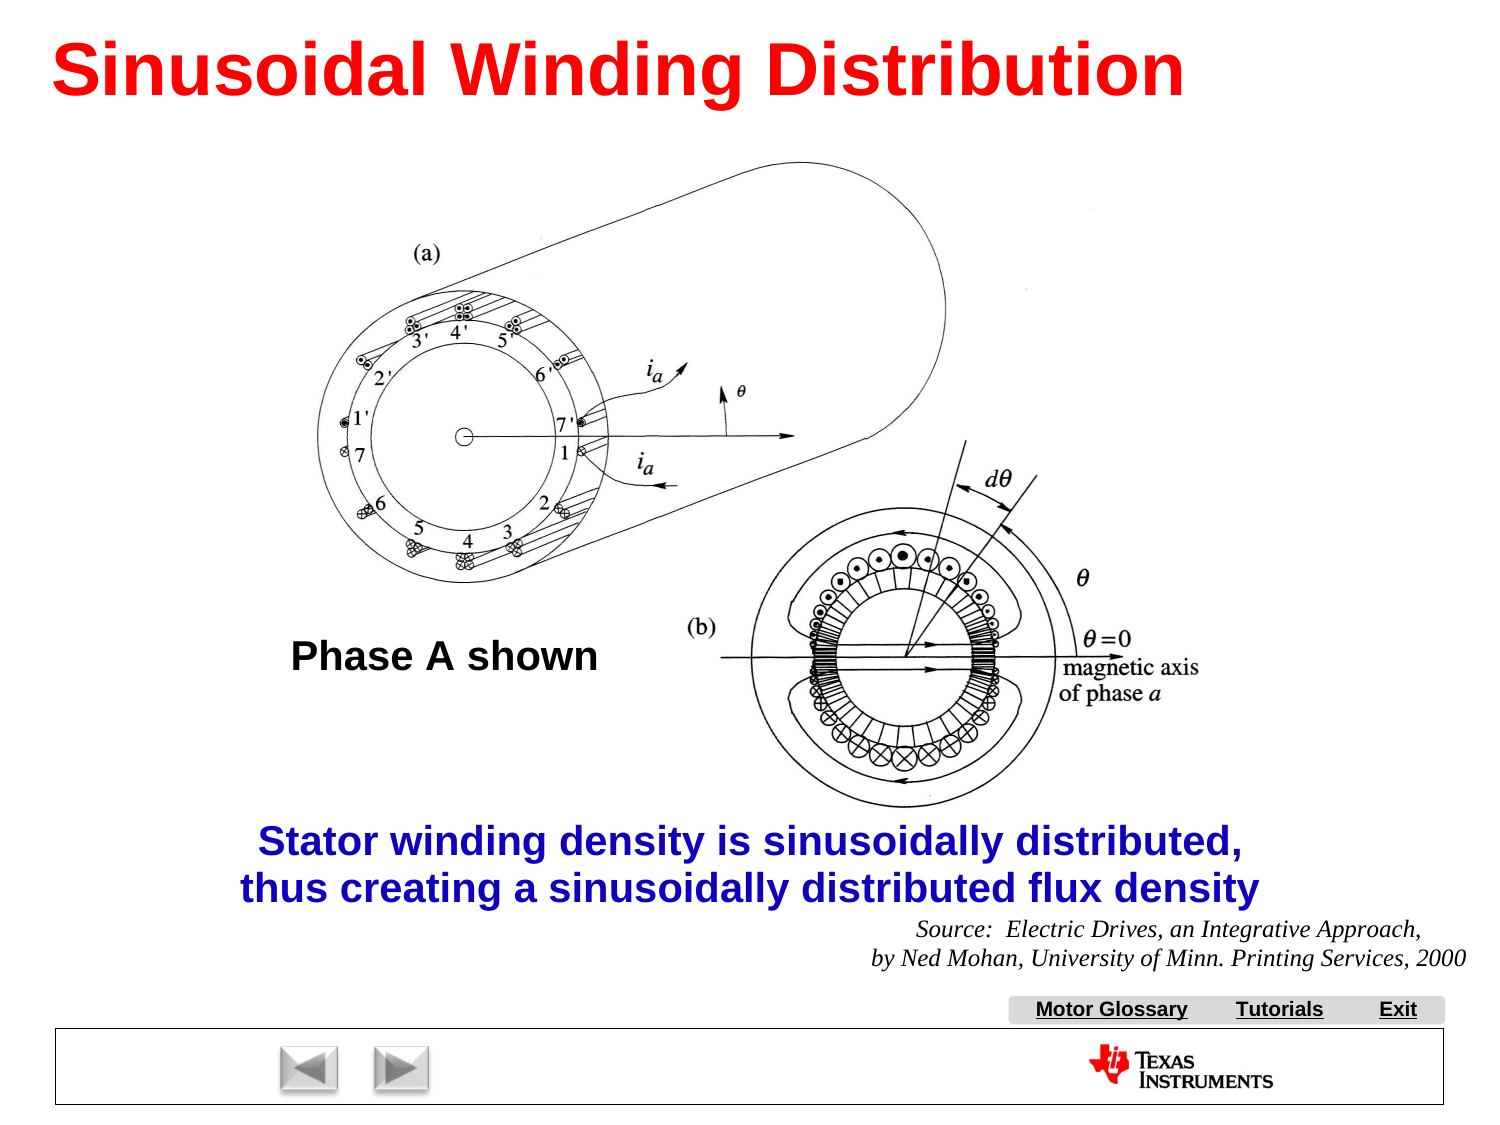

Sinusoidal Winding Distribution
Phase A shown
Stator winding density is sinusoidally distributed,
thus creating a sinusoidally distributed flux density
Source: Electric Drives, an Integrative Approach,
by Ned Mohan, University of Minn. Printing Services, 2000